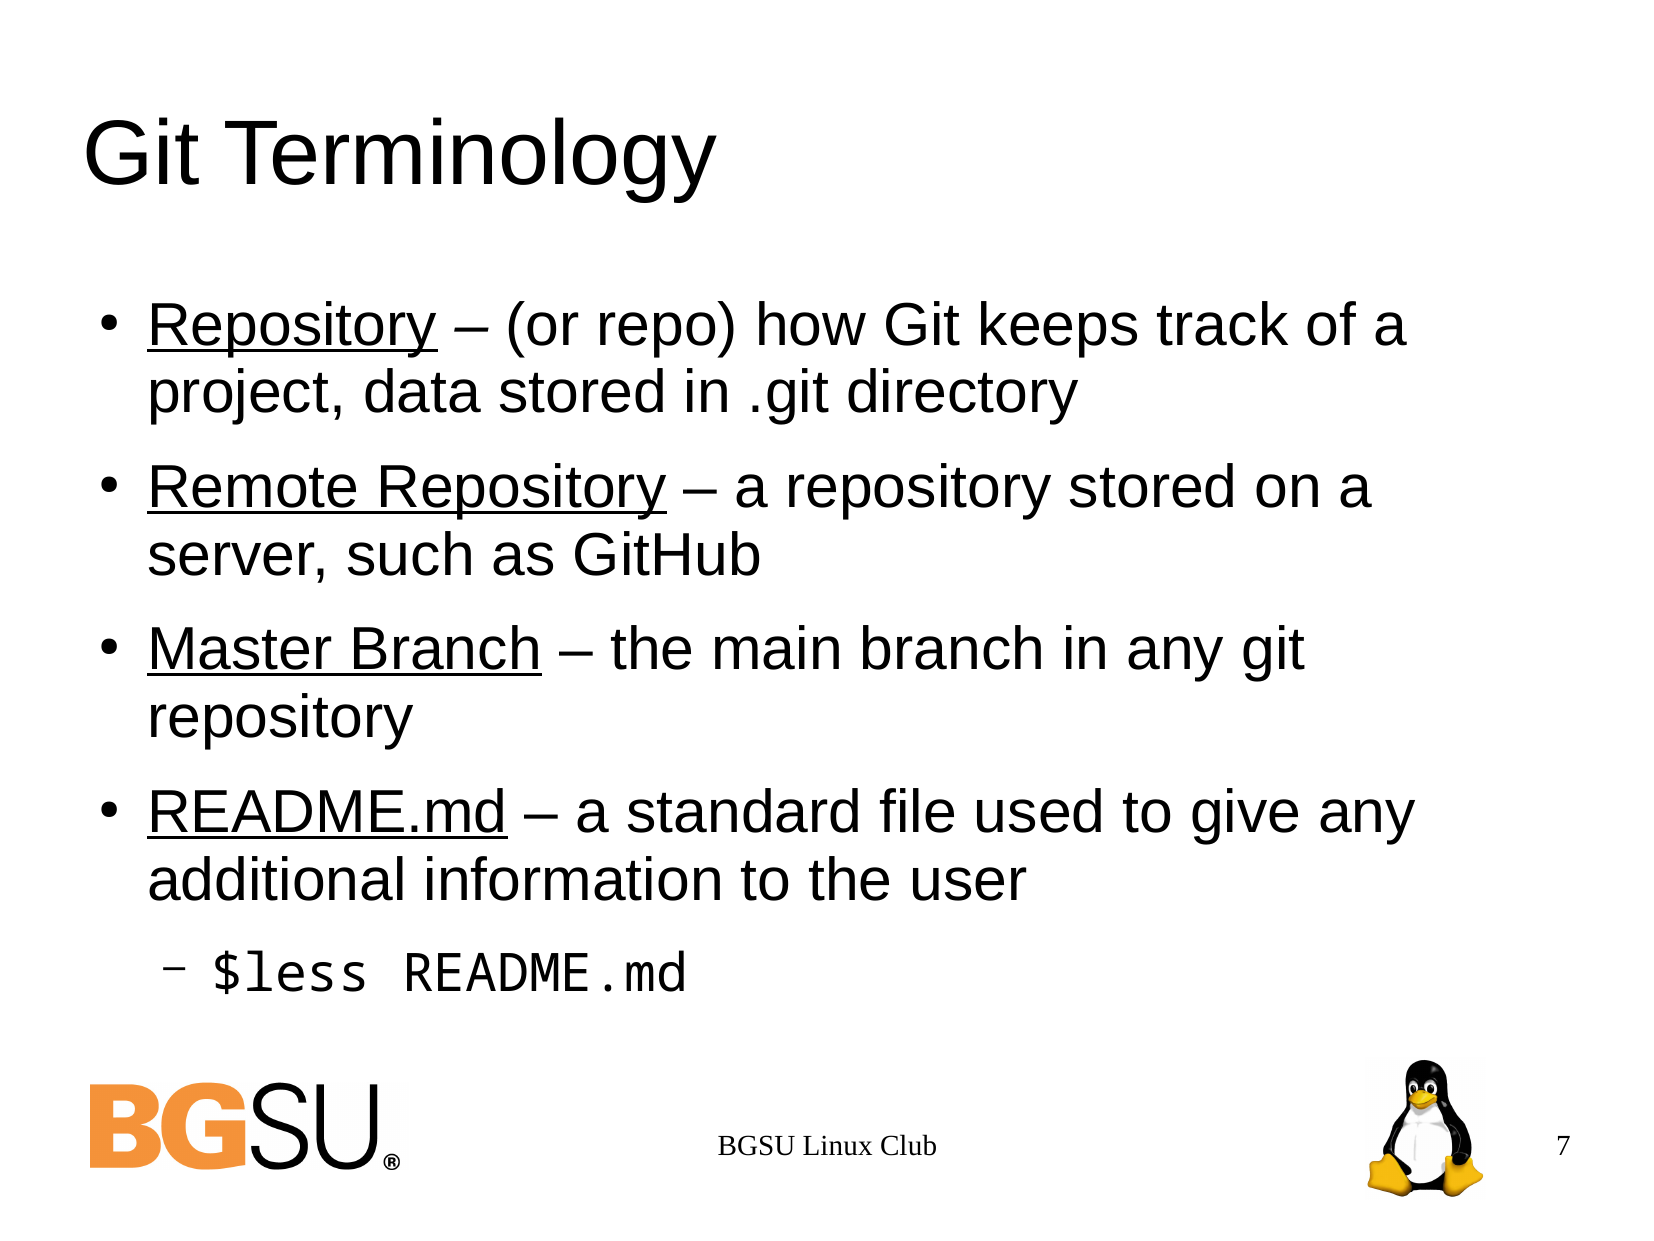

# Git Terminology
Repository – (or repo) how Git keeps track of a project, data stored in .git directory
Remote Repository – a repository stored on a server, such as GitHub
Master Branch – the main branch in any git repository
README.md – a standard file used to give any additional information to the user
$less README.md
BGSU Linux Club
7